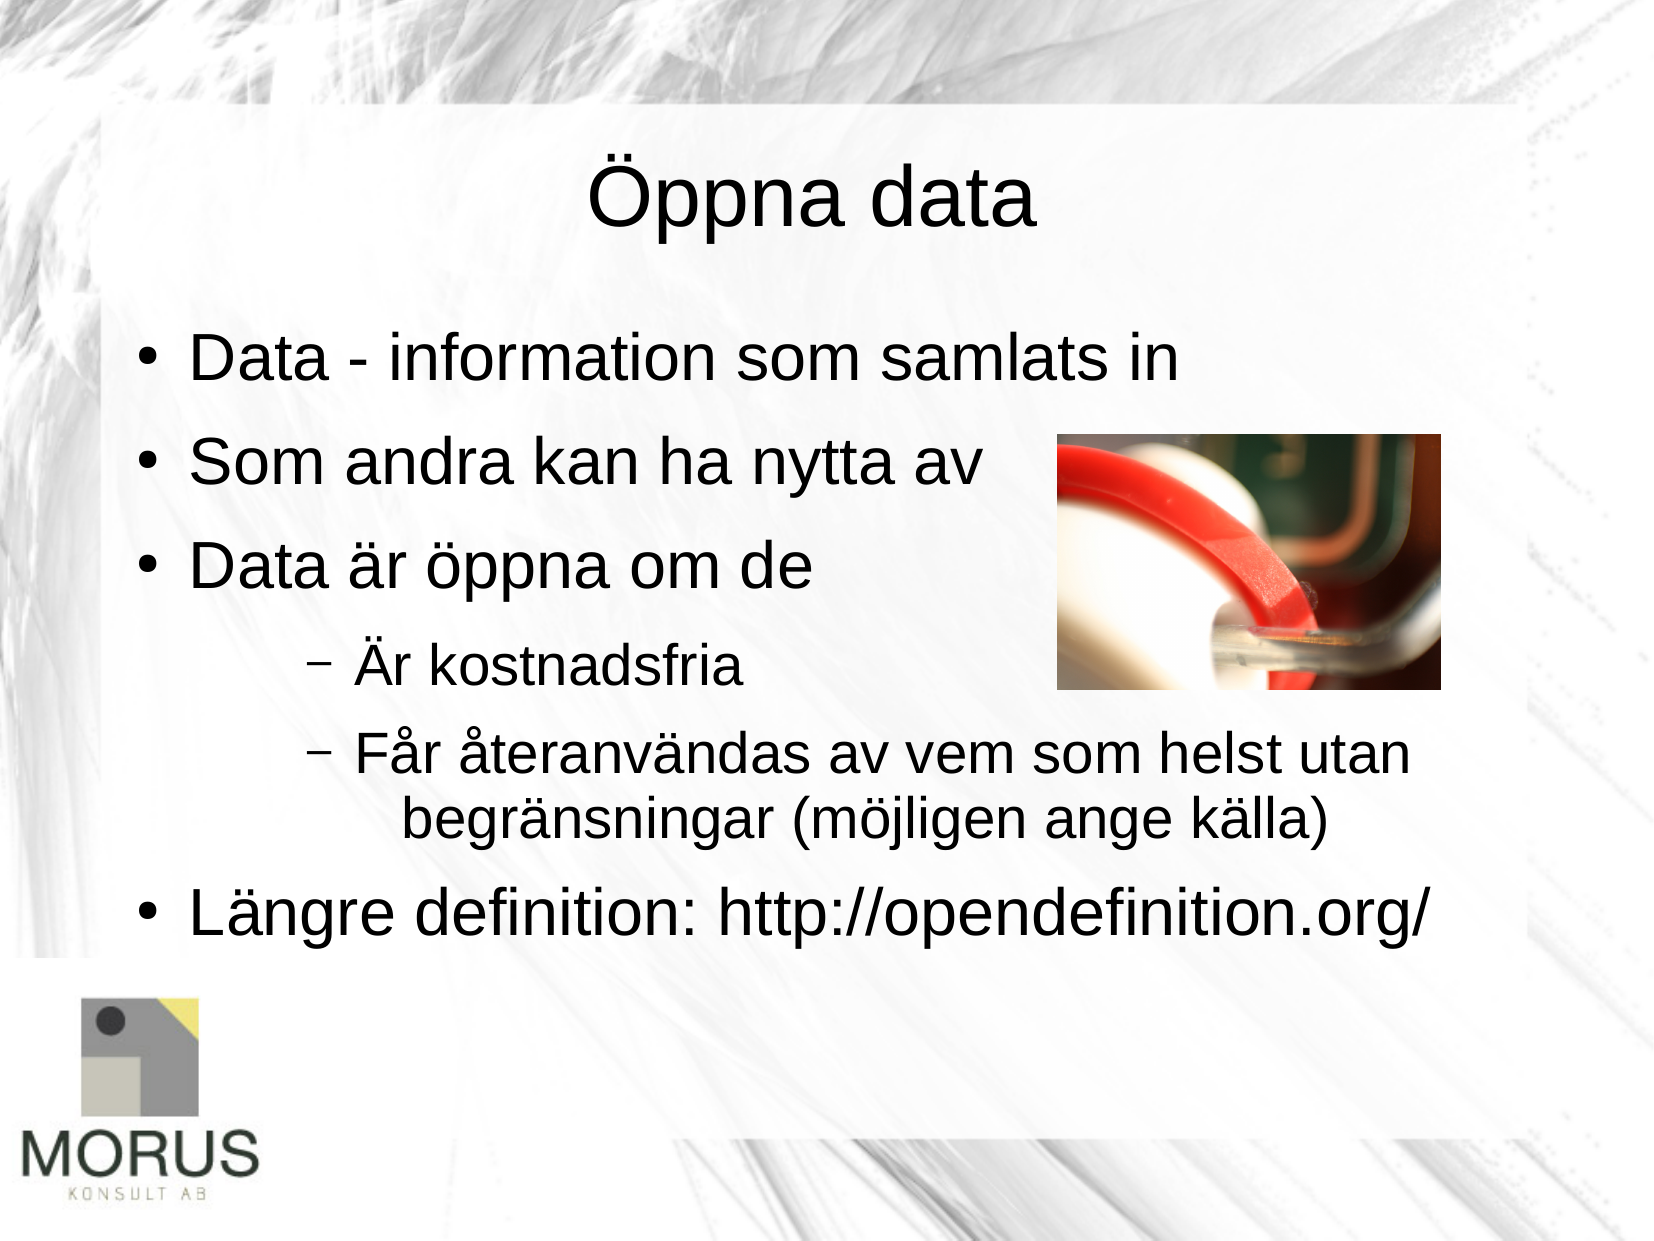

# Öppna data
Data - information som samlats in
Som andra kan ha nytta av
Data är öppna om de
Är kostnadsfria
Får återanvändas av vem som helst utan
begränsningar (möjligen ange källa)
Längre definition: http://opendefinition.org/